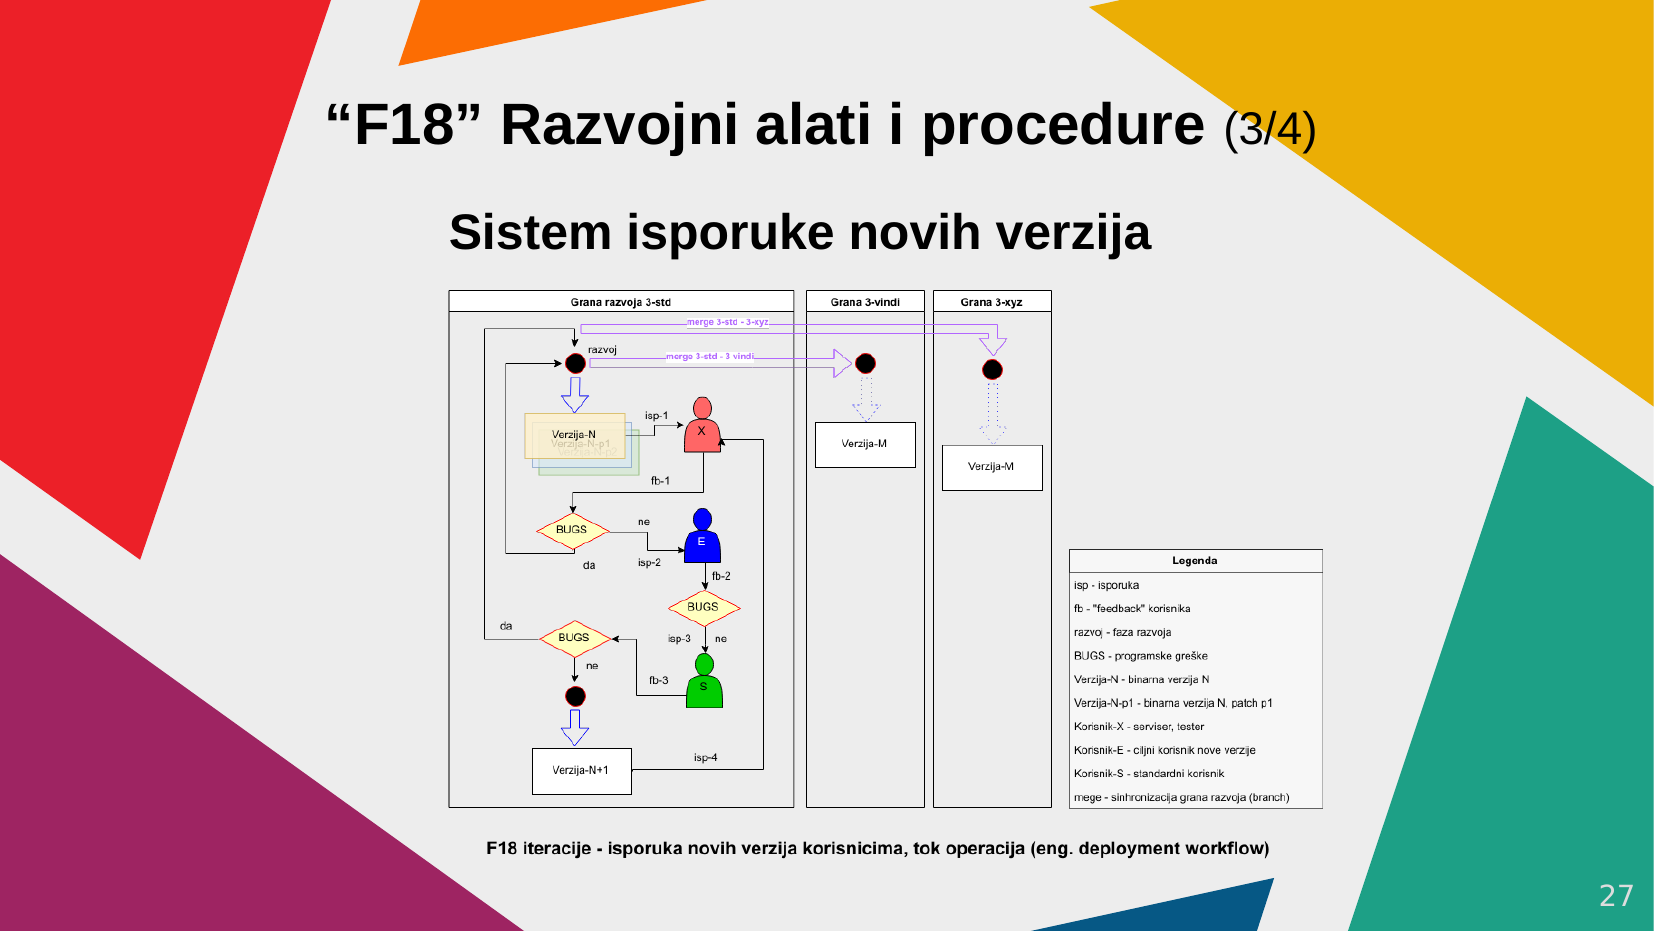

# “F18” Razvojni alati i procedure (3/4)
Sistem isporuke novih verzija
27